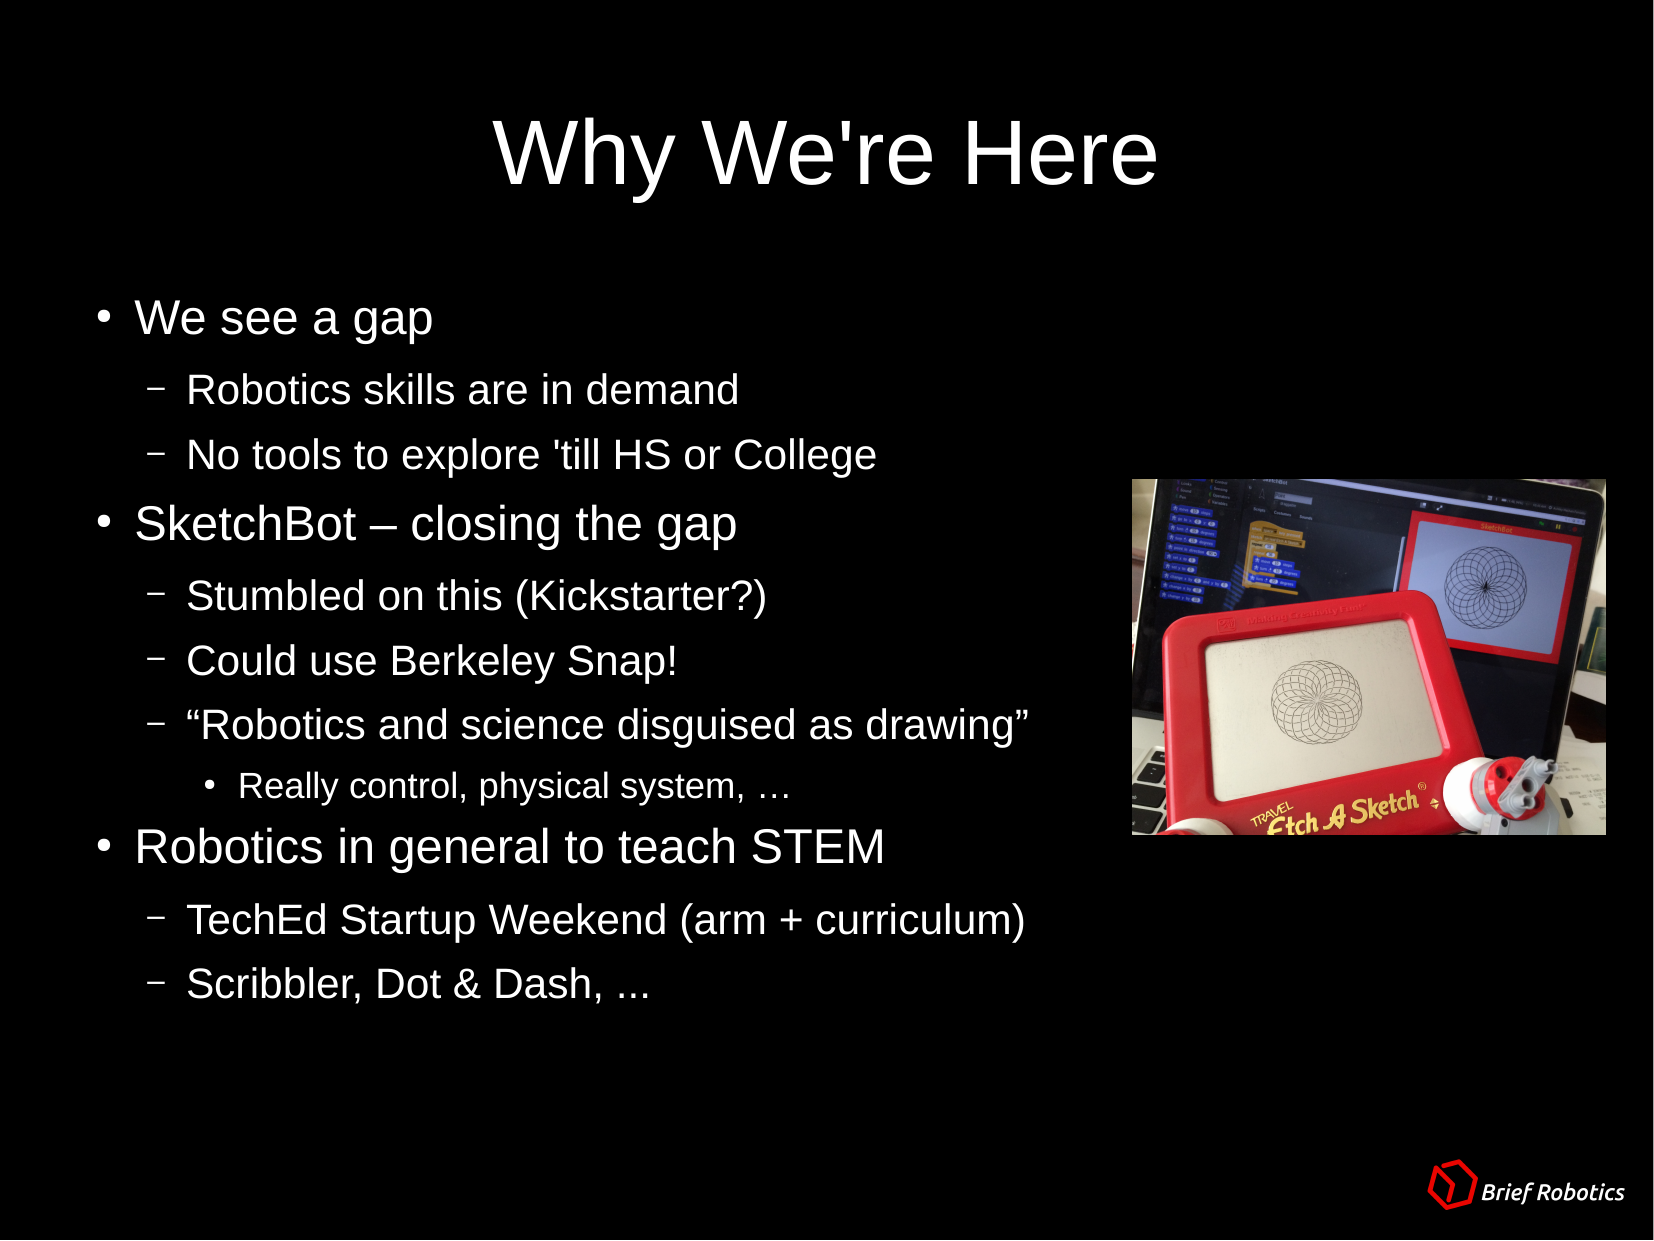

# Why We're Here
We see a gap
Robotics skills are in demand
No tools to explore 'till HS or College
SketchBot – closing the gap
Stumbled on this (Kickstarter?)
Could use Berkeley Snap!
“Robotics and science disguised as drawing”
Really control, physical system, …
Robotics in general to teach STEM
TechEd Startup Weekend (arm + curriculum)
Scribbler, Dot & Dash, ...